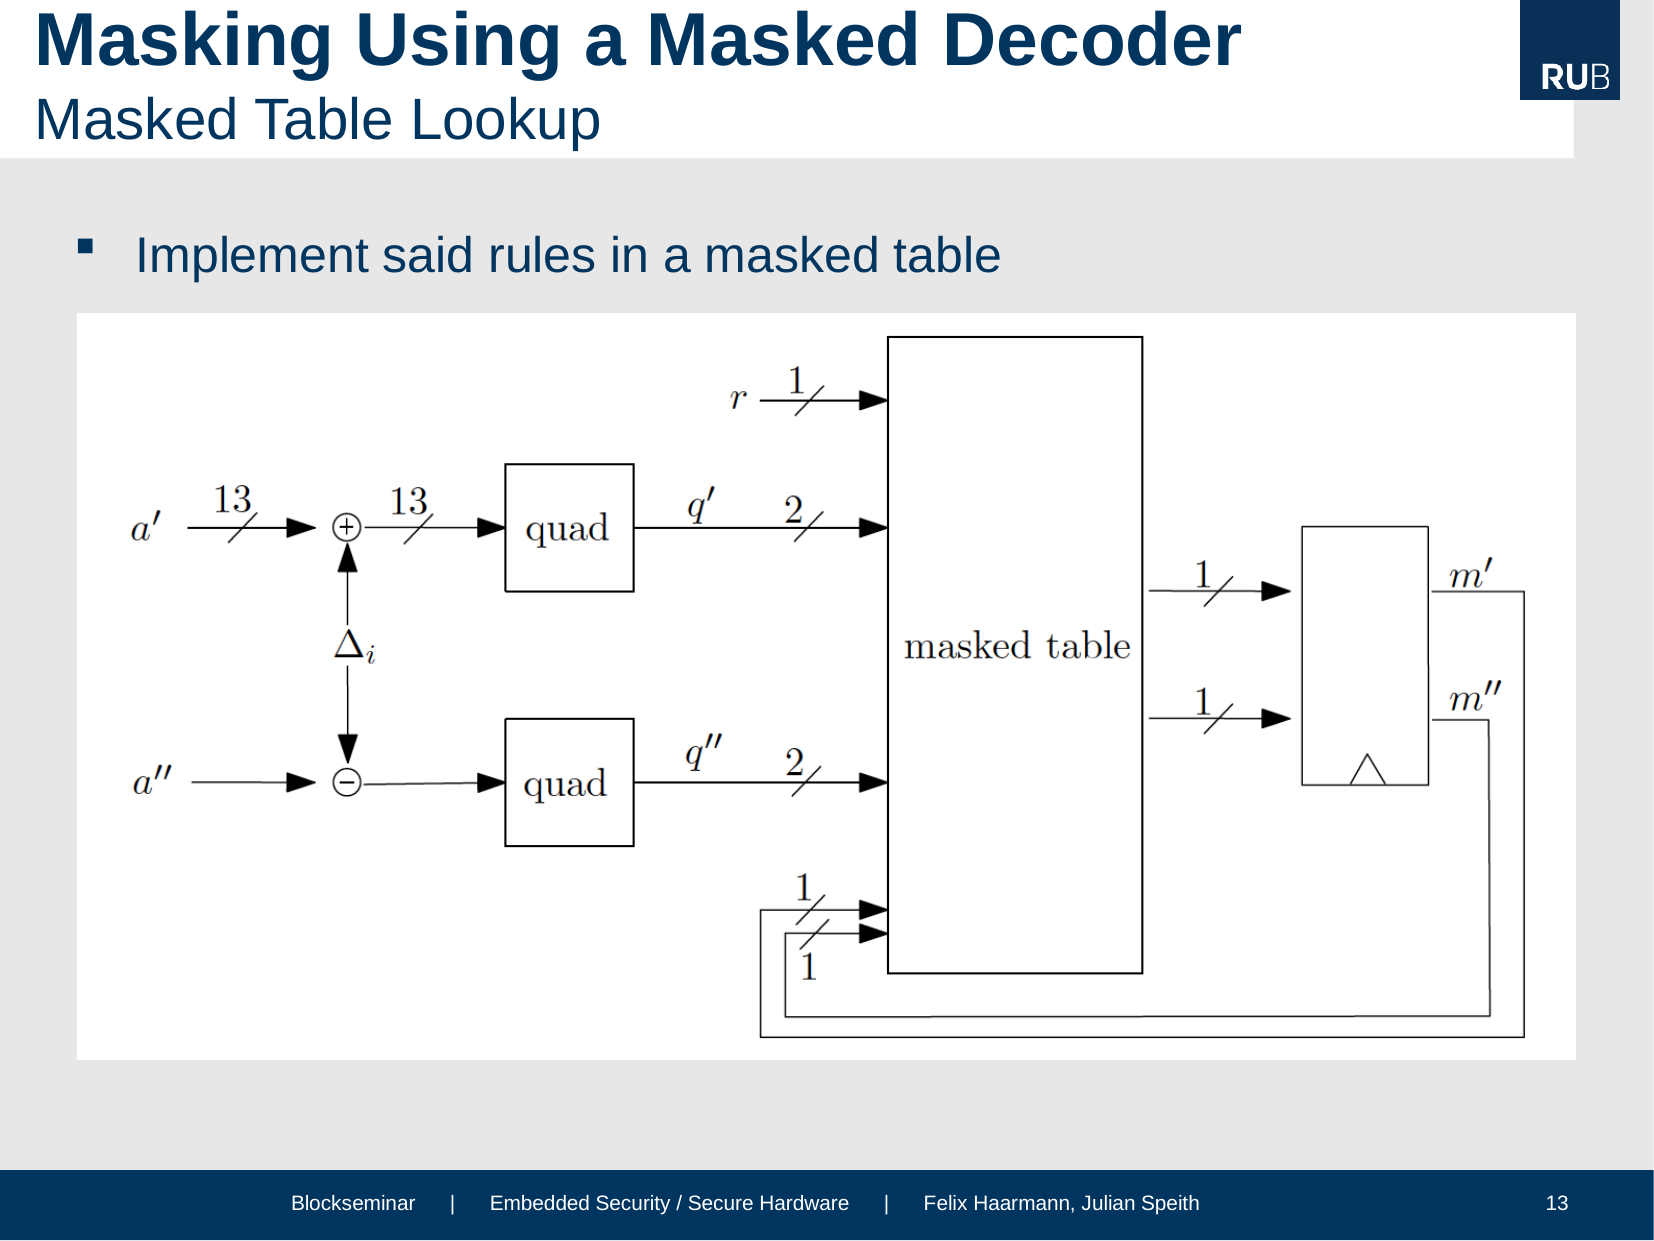

Masking Using a Masked Decoder
Masked Table Lookup
# Implement said rules in a masked table